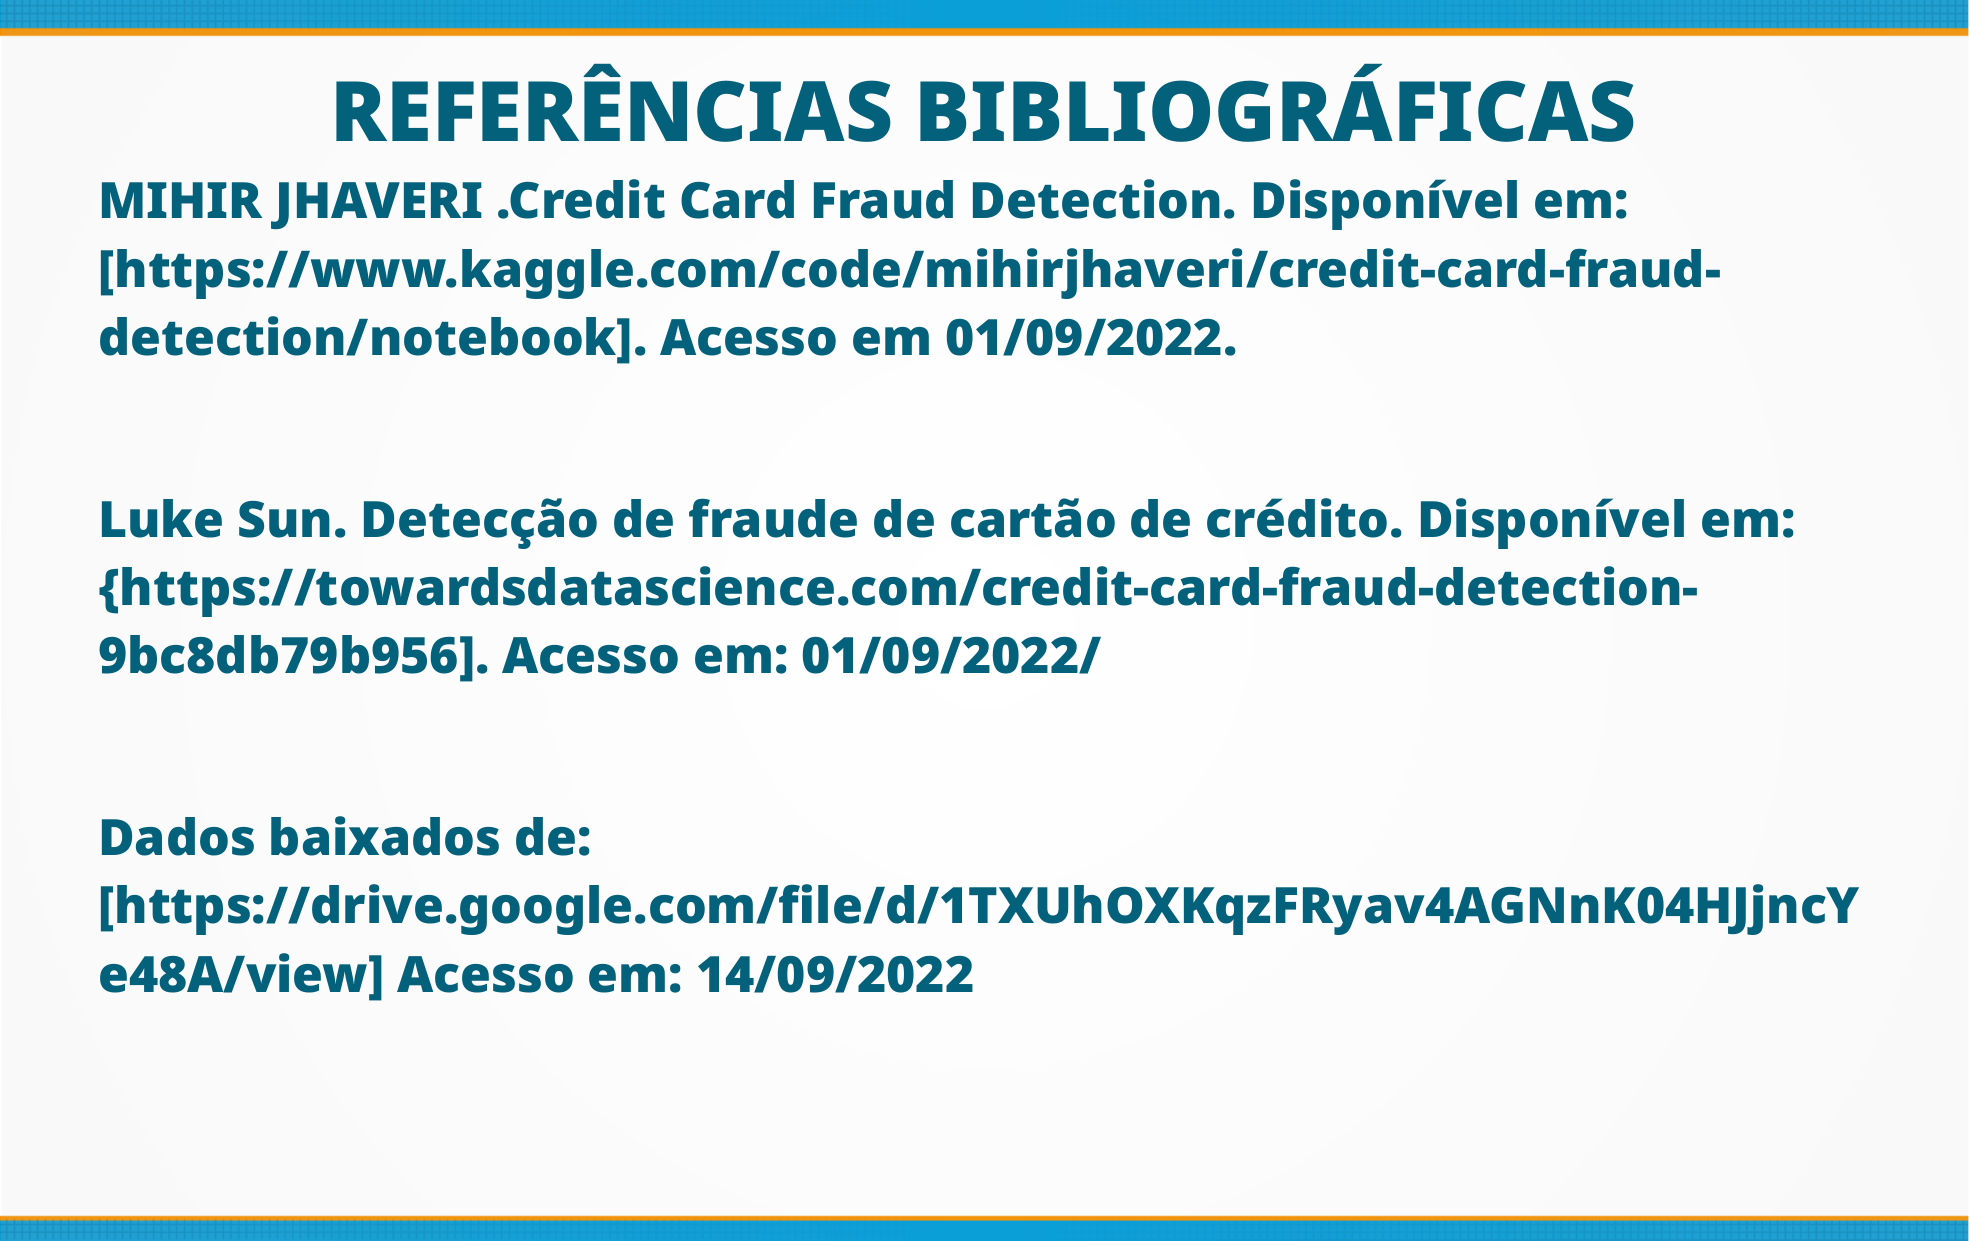

# REFERÊNCIAS BIBLIOGRÁFICAS
MIHIR JHAVERI .Credit Card Fraud Detection. Disponível em:[https://www.kaggle.com/code/mihirjhaveri/credit-card-fraud-detection/notebook]. Acesso em 01/09/2022.
Luke Sun. Detecção de fraude de cartão de crédito. Disponível em: {https://towardsdatascience.com/credit-card-fraud-detection-9bc8db79b956]. Acesso em: 01/09/2022/
Dados baixados de: [https://drive.google.com/file/d/1TXUhOXKqzFRyav4AGNnK04HJjncYe48A/view] Acesso em: 14/09/2022